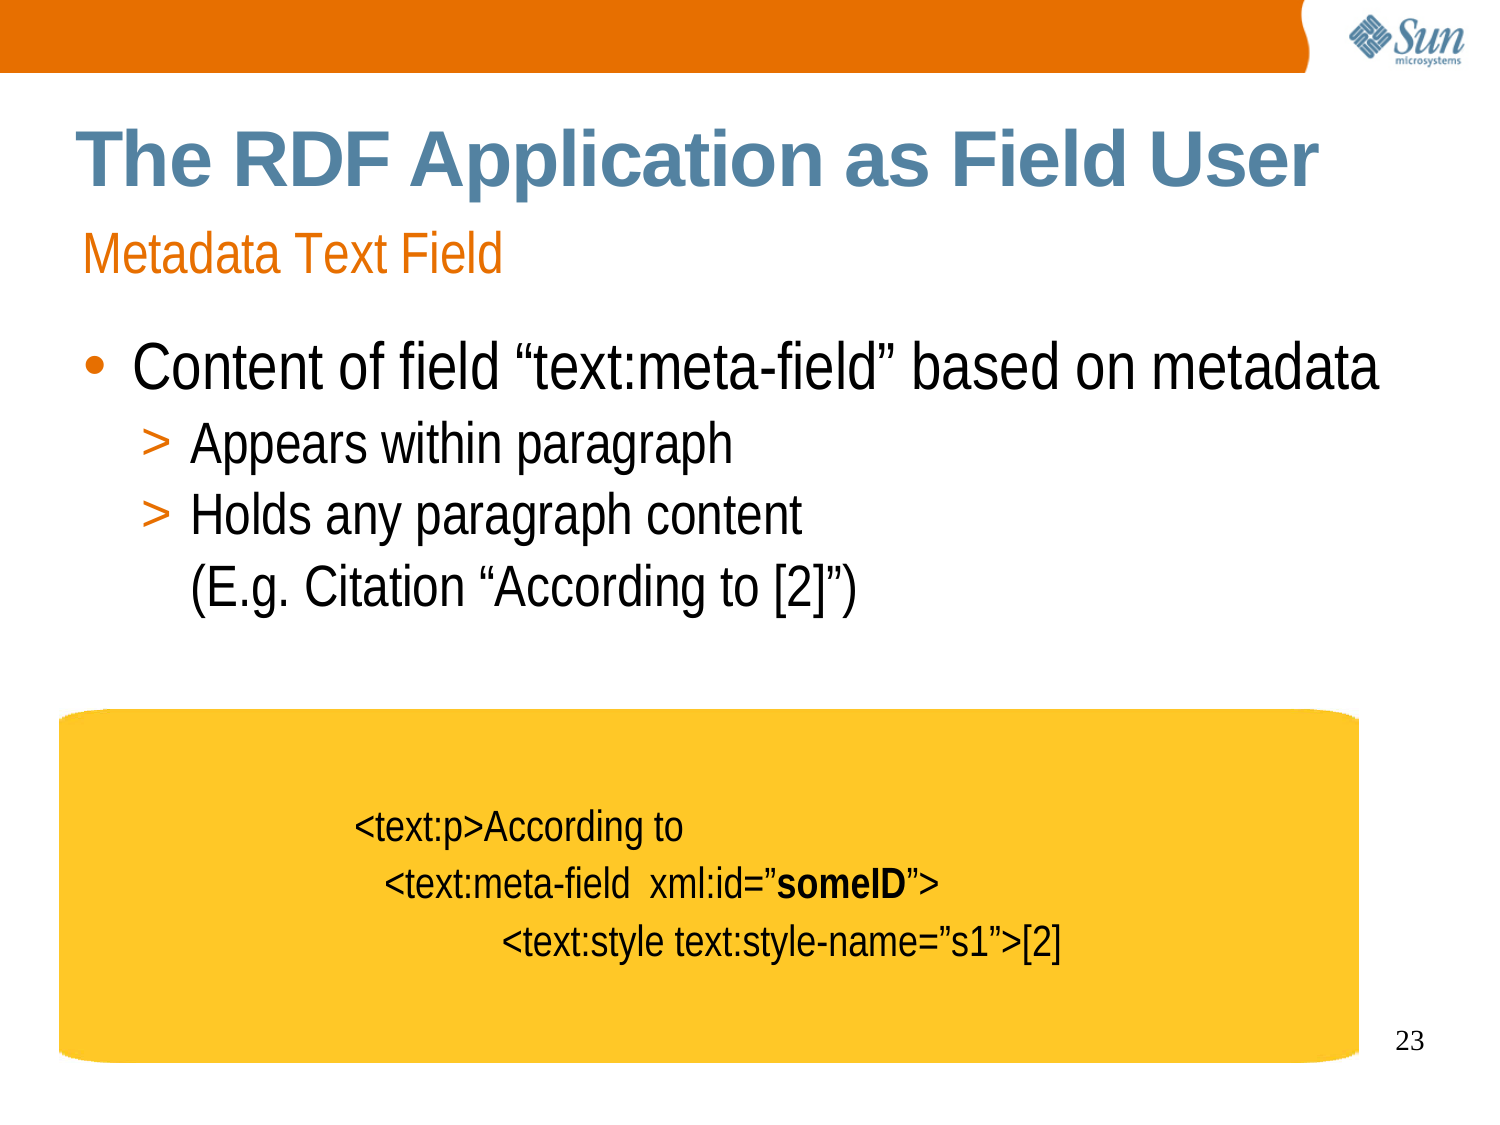

# The RDF Application as Field User
Metadata Text Field
Content of field “text:meta-field” based on metadata
Appears within paragraph
Holds any paragraph content
(E.g. Citation “According to [2]”)
<text:p>According to
 <text:meta-field 	xml:id=”someID”>
		<text:style text:style-name=”s1”>[2]
23